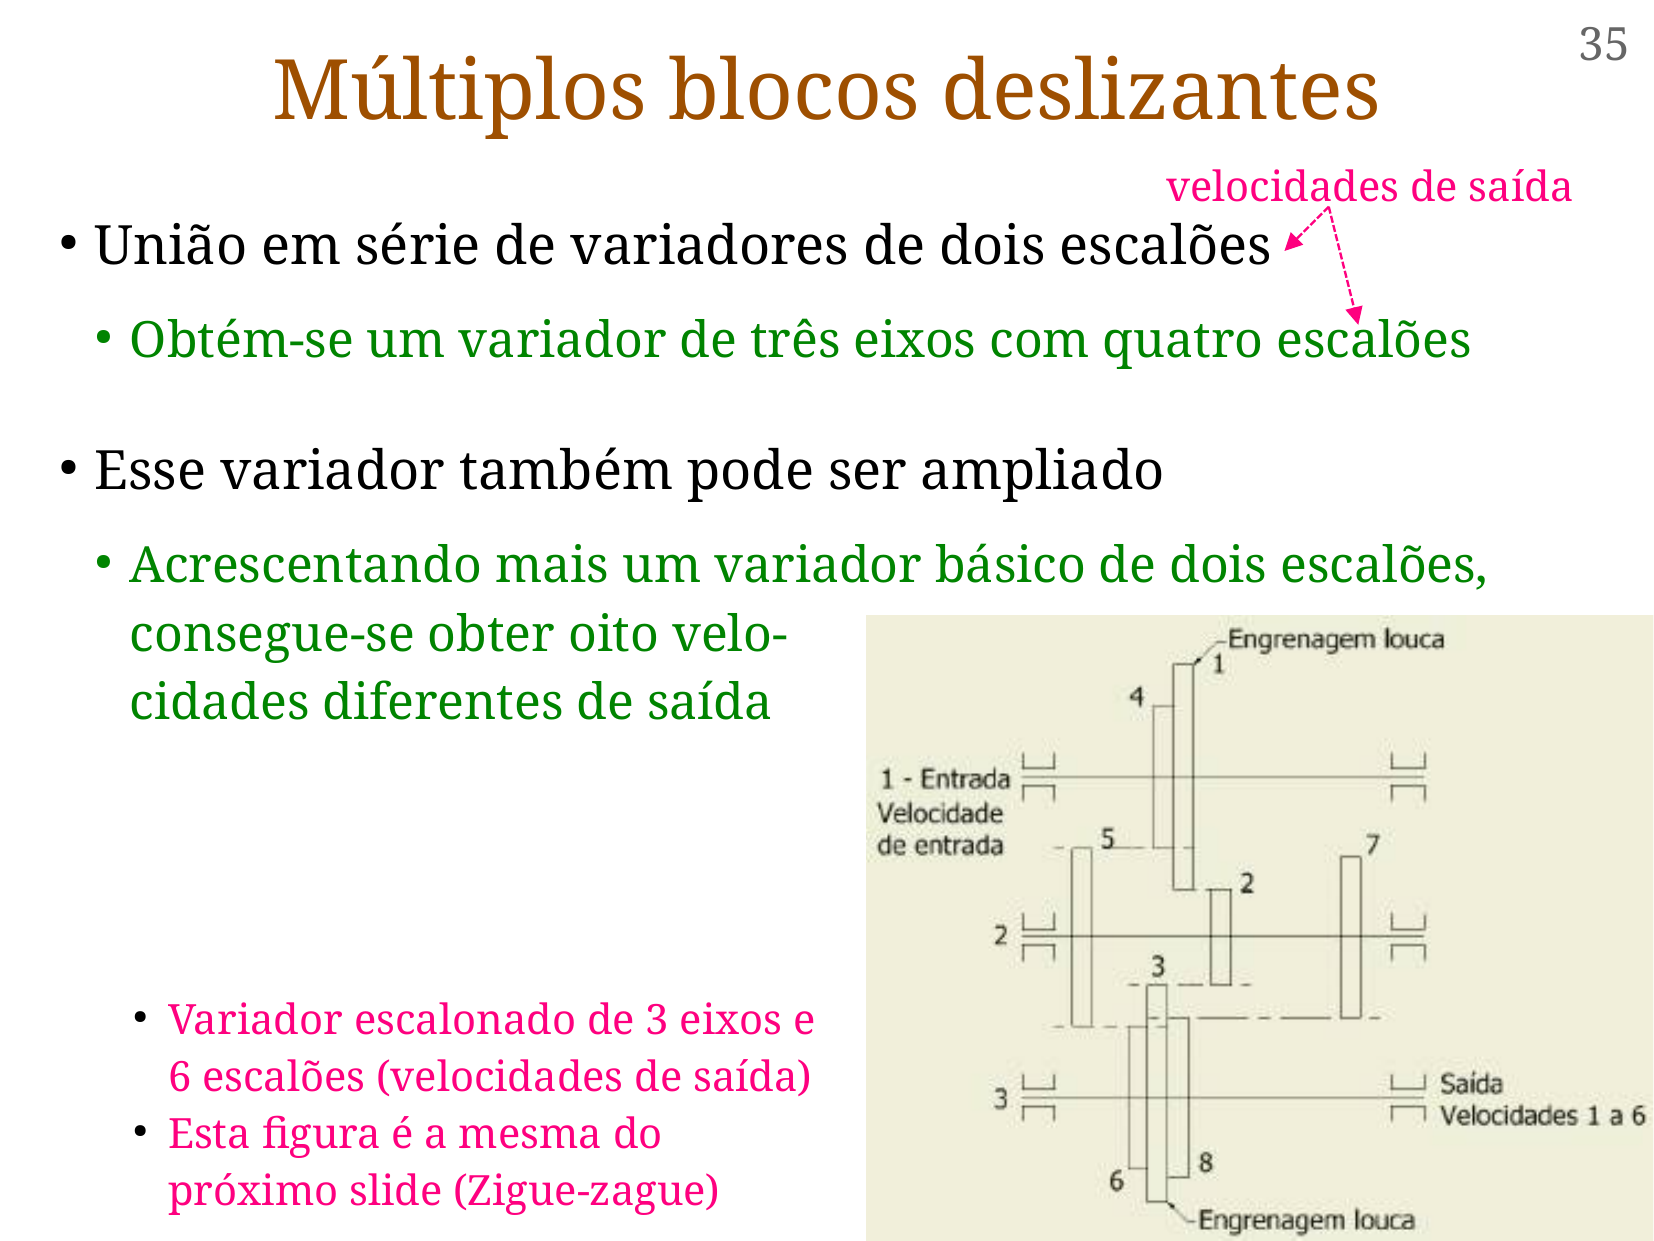

35
# Múltiplos blocos deslizantes
velocidades de saída
União em série de variadores de dois escalões
Obtém-se um variador de três eixos com quatro escalões
Esse variador também pode ser ampliado
Acrescentando mais um variador básico de dois escalões, consegue-se obter oito velo-
cidades diferentes de saída
Variador escalonado de 3 eixos e 6 escalões (velocidades de saída)
Esta figura é a mesma do próximo slide (Zigue-zague)